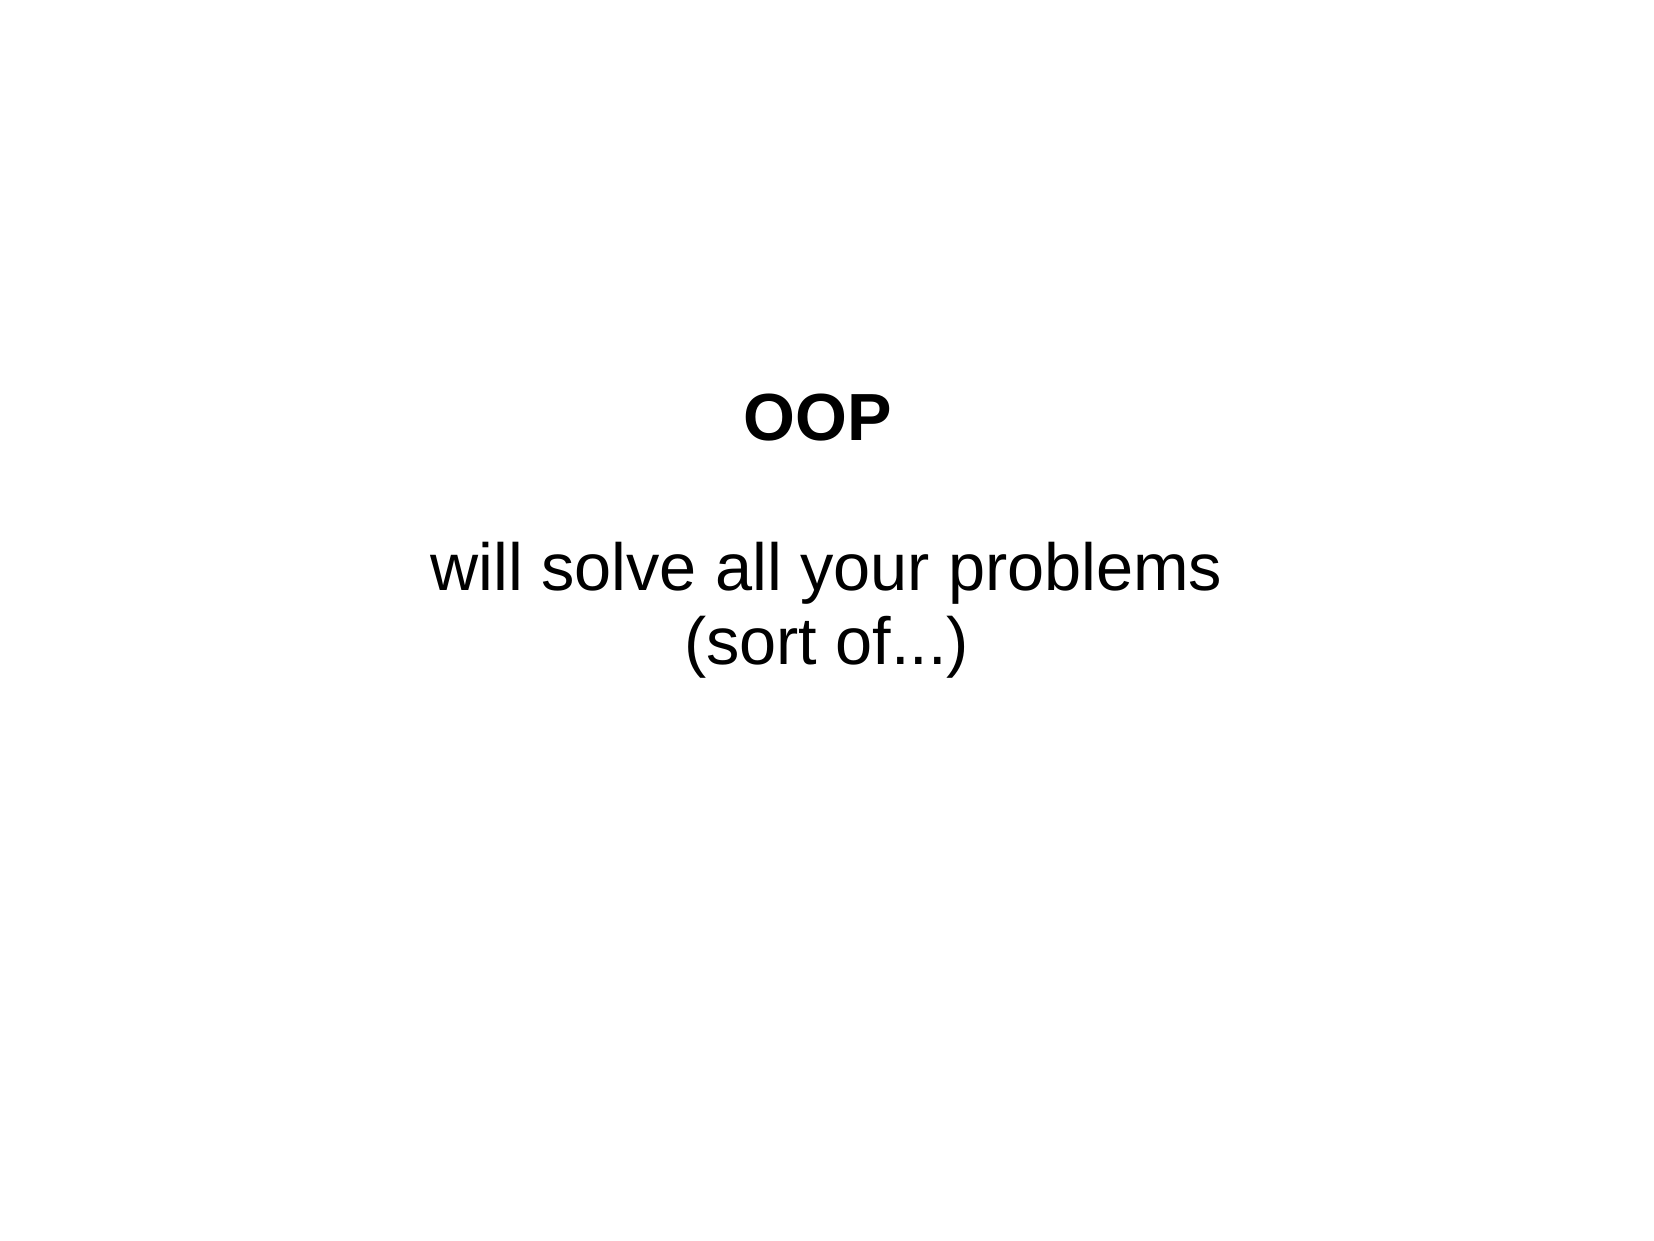

# OOP will solve all your problems
(sort of...)